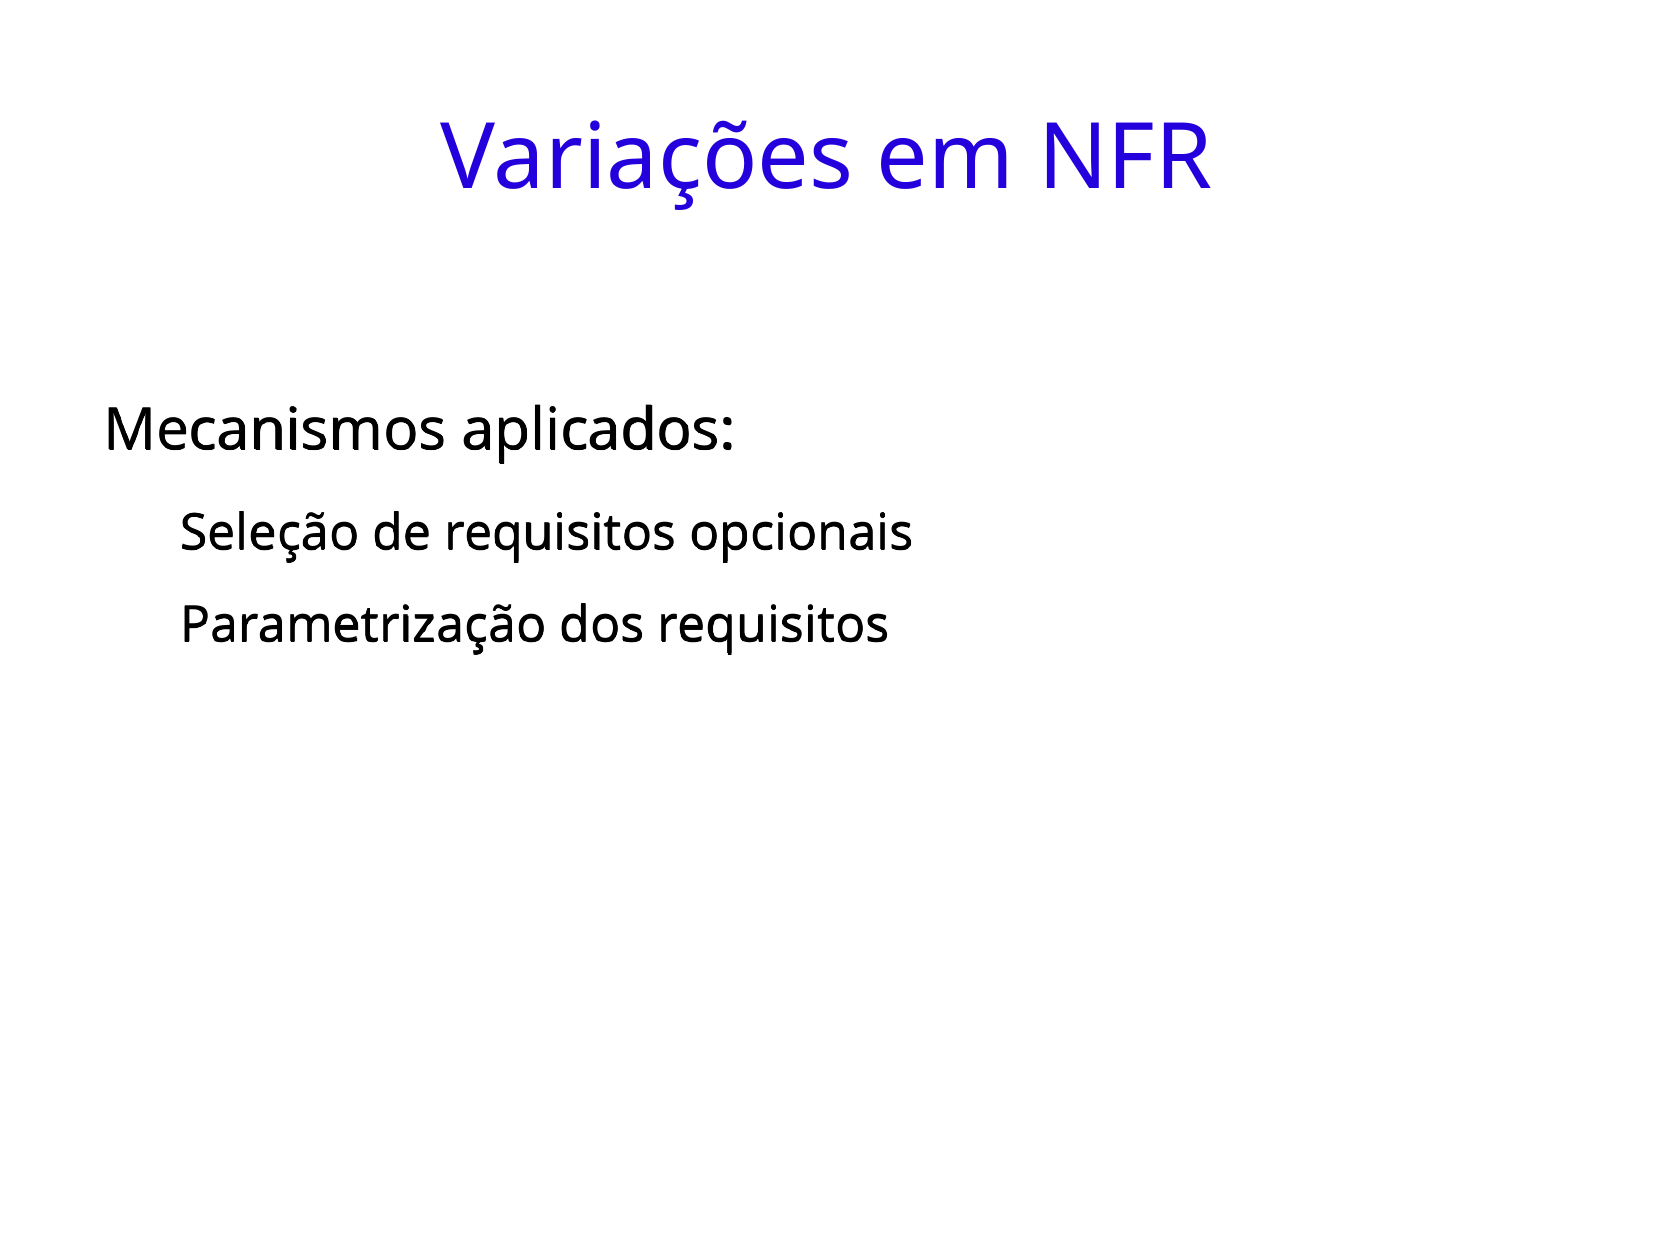

# Variações em NFR
Mecanismos aplicados:
Seleção de requisitos opcionais
Parametrização dos requisitos